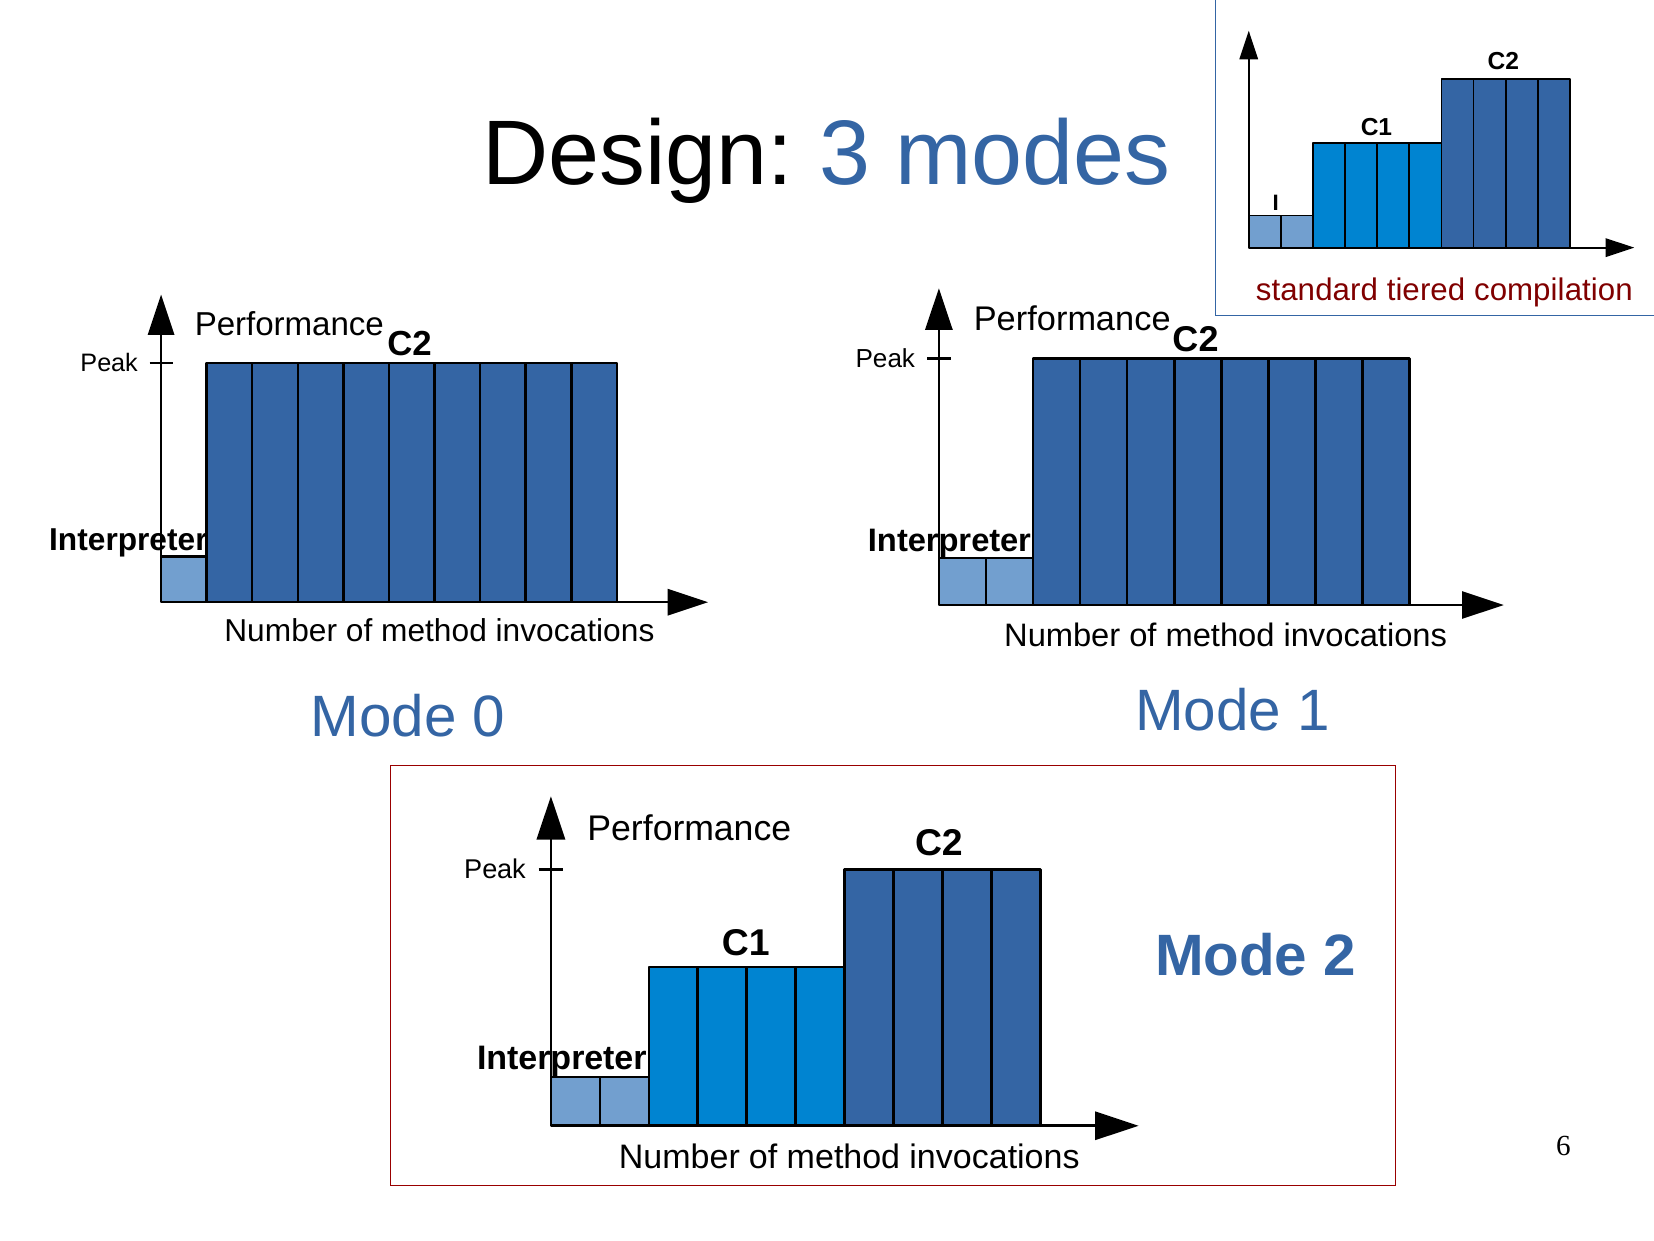

# Design: 3 modes
standard tiered compilation
Mode 1
Mode 0
Mode 2
6